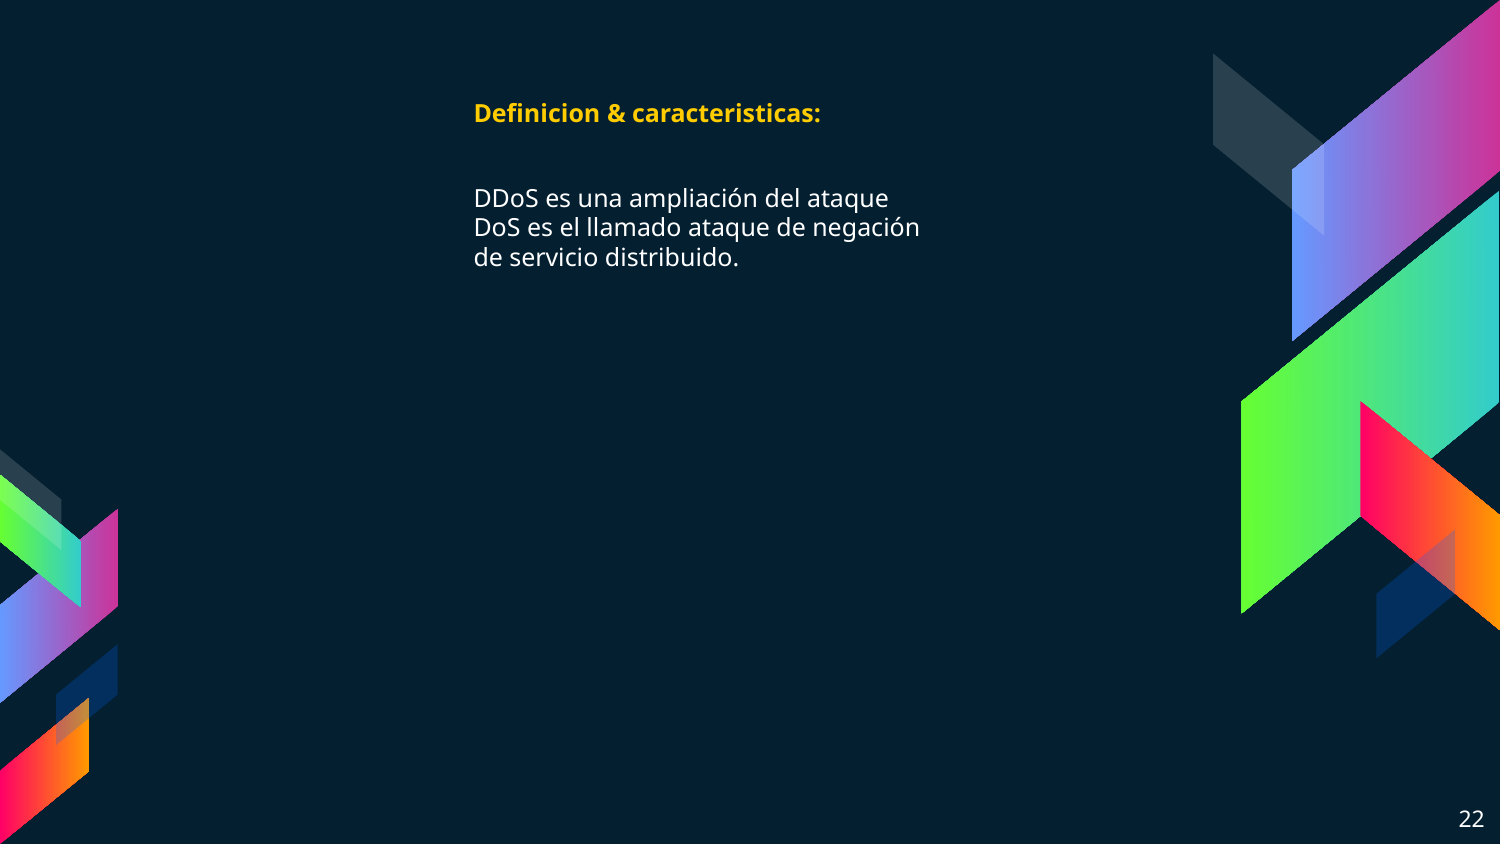

# Definicion & caracteristicas:
DDoS es una ampliación del ataque DoS es el llamado ataque de negación de servicio distribuido.